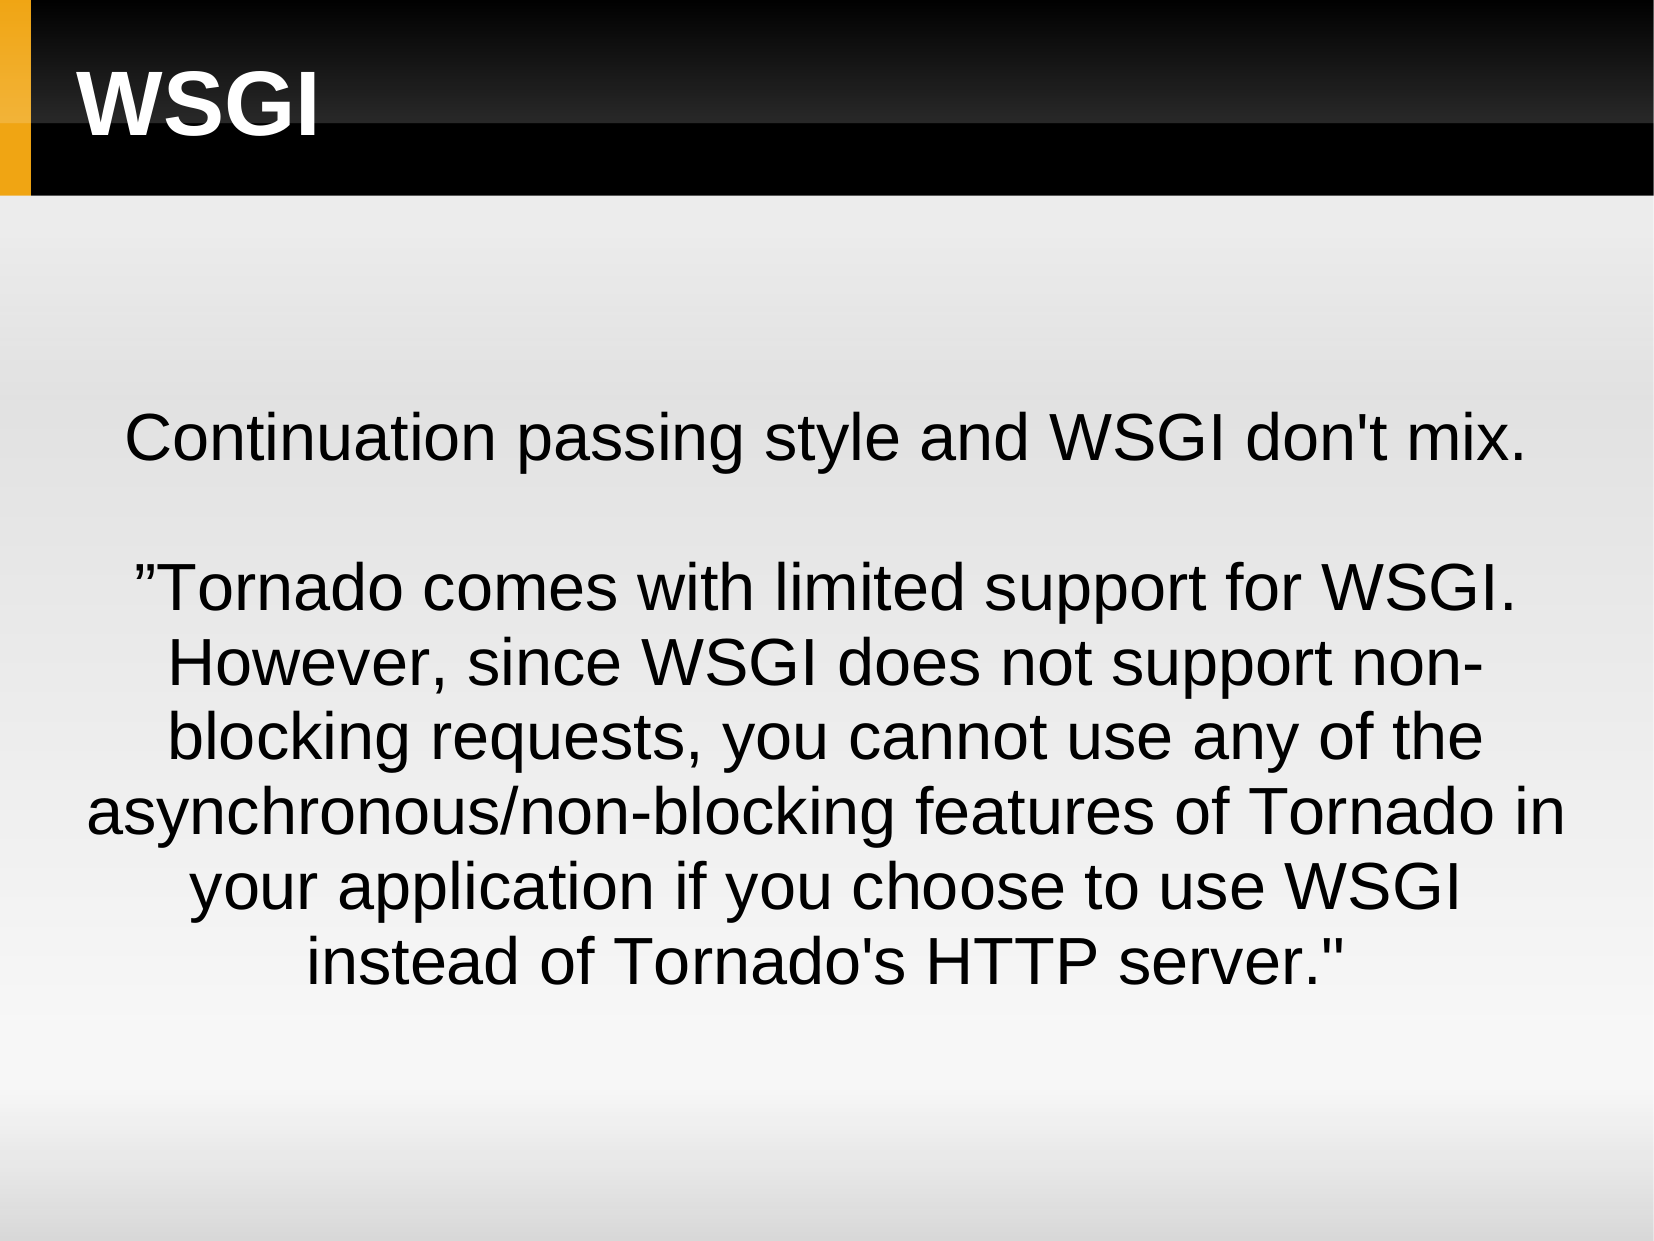

# WSGI
Continuation passing style and WSGI don't mix.
”Tornado comes with limited support for WSGI. However, since WSGI does not support non-blocking requests, you cannot use any of the asynchronous/non-blocking features of Tornado in your application if you choose to use WSGI instead of Tornado's HTTP server."